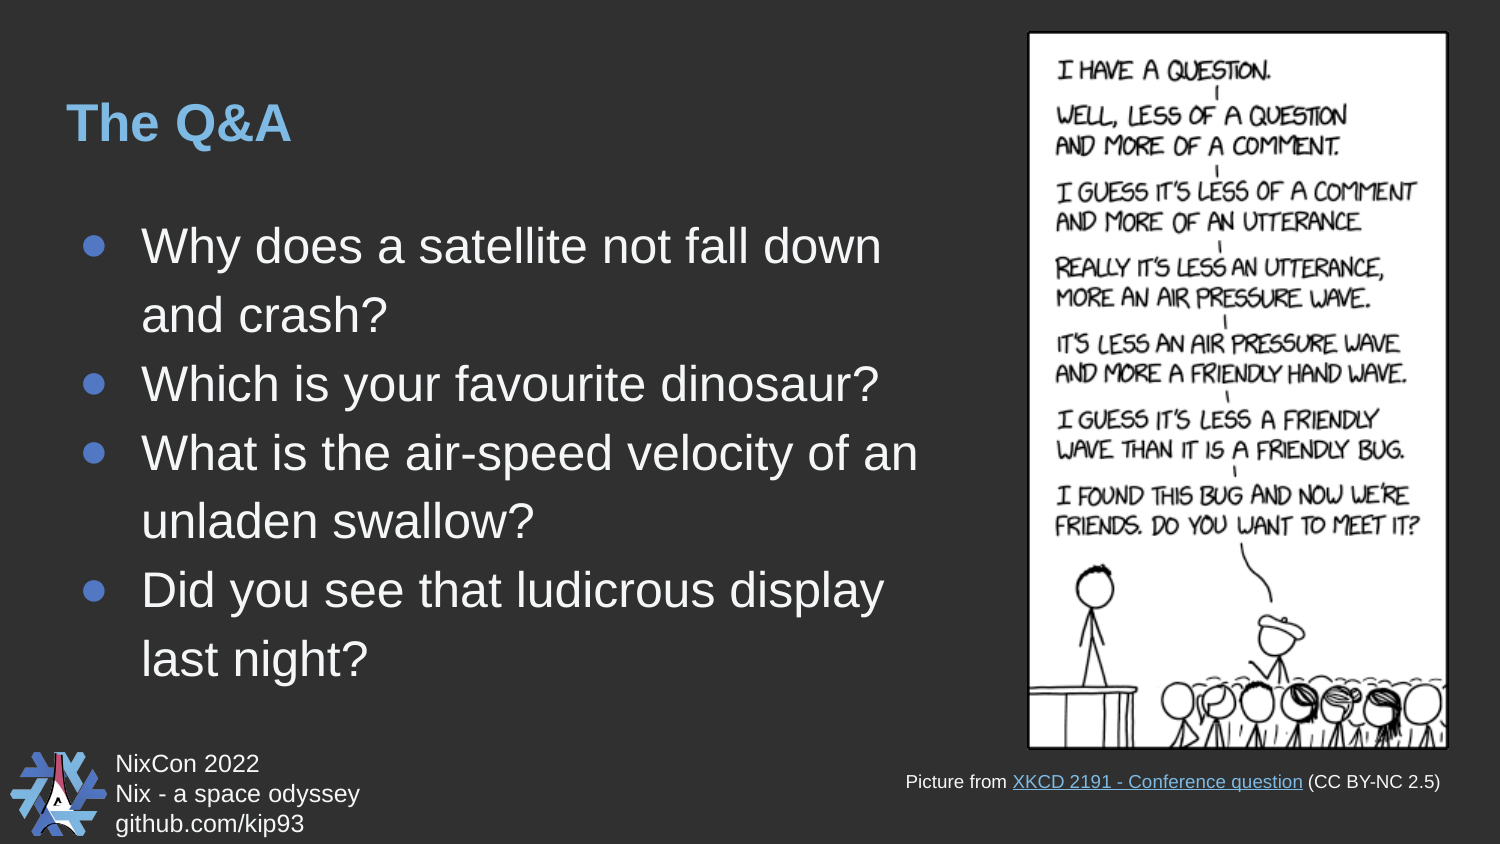

# The Q&A
Why does a satellite not fall down and crash?
Which is your favourite dinosaur?
What is the air-speed velocity of an unladen swallow?
Did you see that ludicrous display last night?
Picture from XKCD 2191 - Conference question (CC BY-NC 2.5)